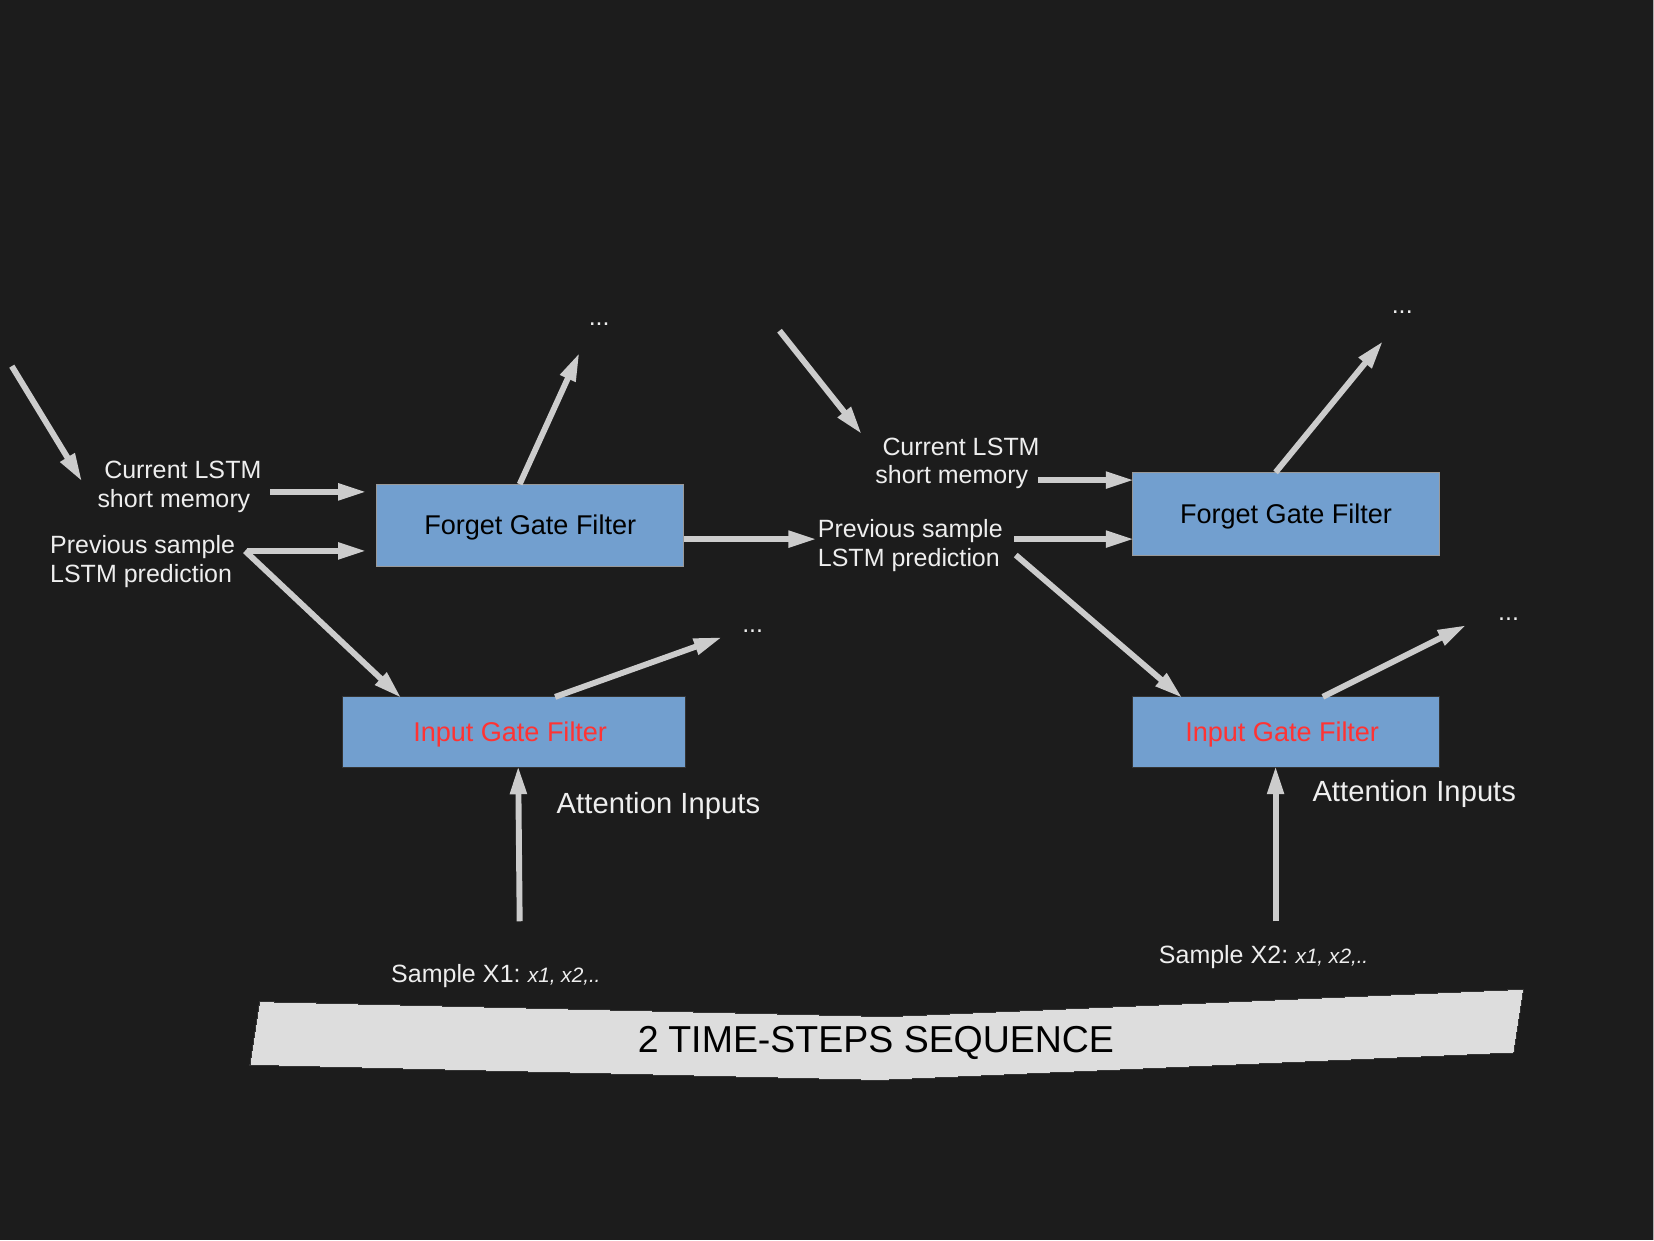

...
 ...
 Current LSTM short memory
 Current LSTM short memory
Forget Gate Filter
Forget Gate Filter
Previous sample LSTM prediction
Previous sample LSTM prediction
 ...
 ...
Input Gate Filter
Input Gate Filter
Attention Inputs
Attention Inputs
Sample X2: x1, x2,..
Sample X1: x1, x2,..
2 TIME-STEPS SEQUENCE